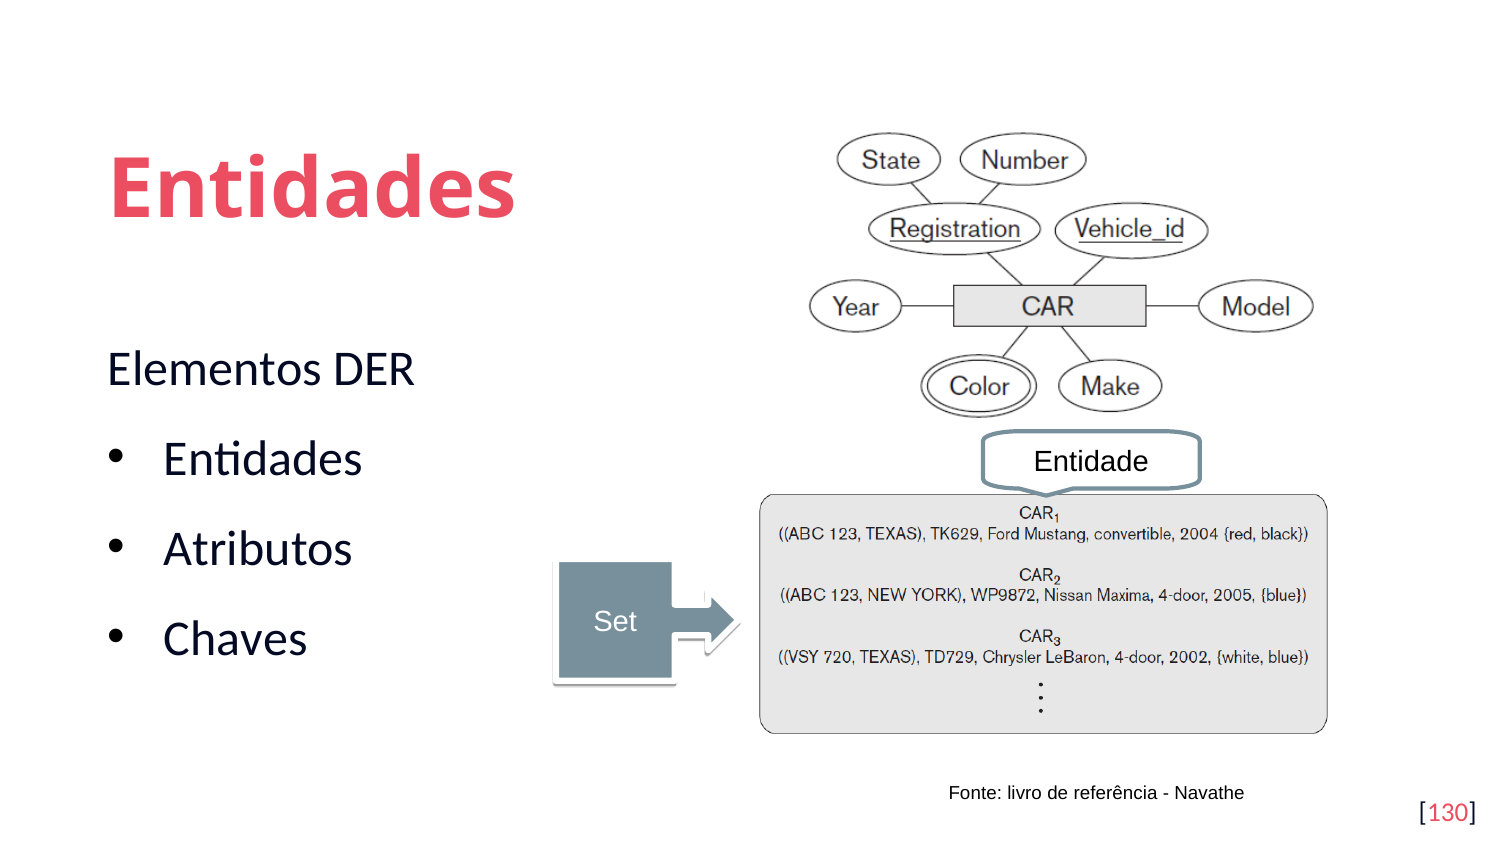

Entidades
Elementos DER
Entidades
Atributos
Chaves
Entidade
Set
Fonte: livro de referência - Navathe